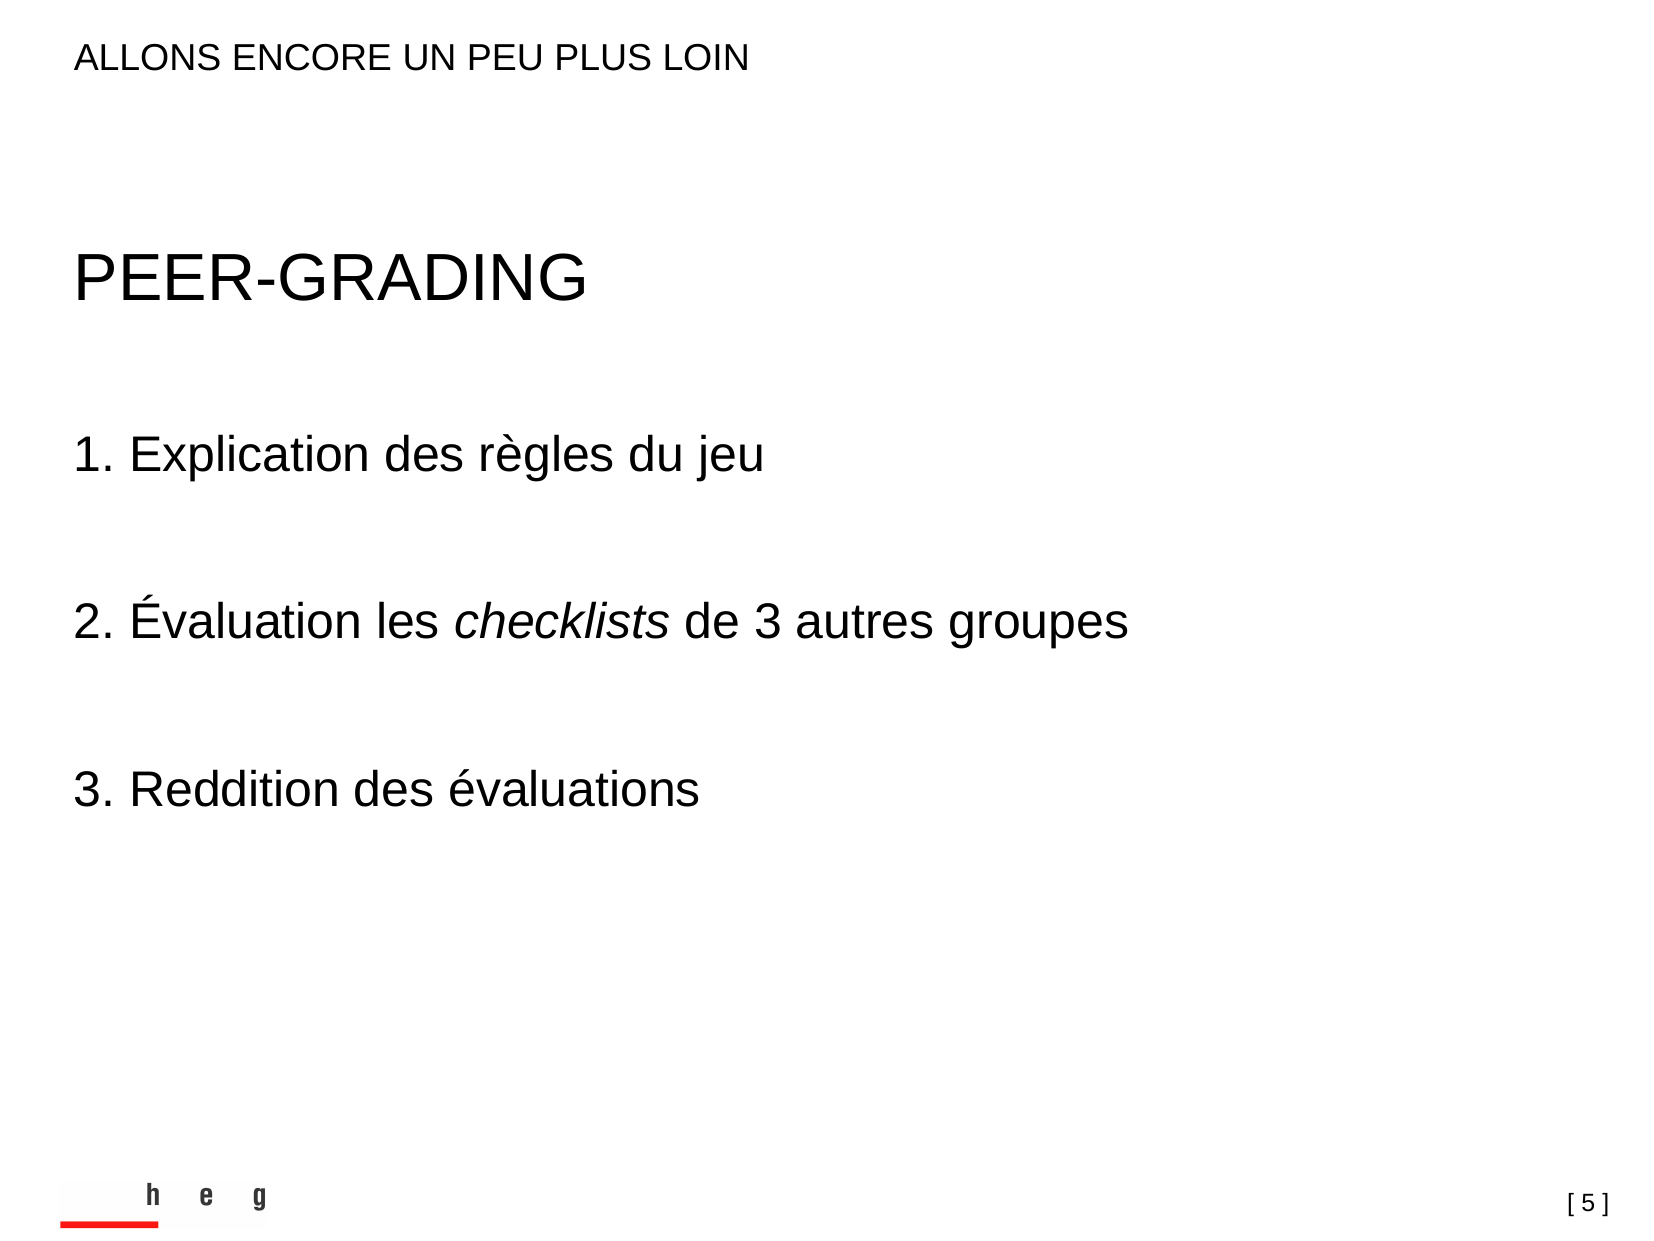

ALLONS ENCORE UN PEU PLUS LOIN
PEER-GRADING
1. Explication des règles du jeu
2. Évaluation les checklists de 3 autres groupes
3. Reddition des évaluations